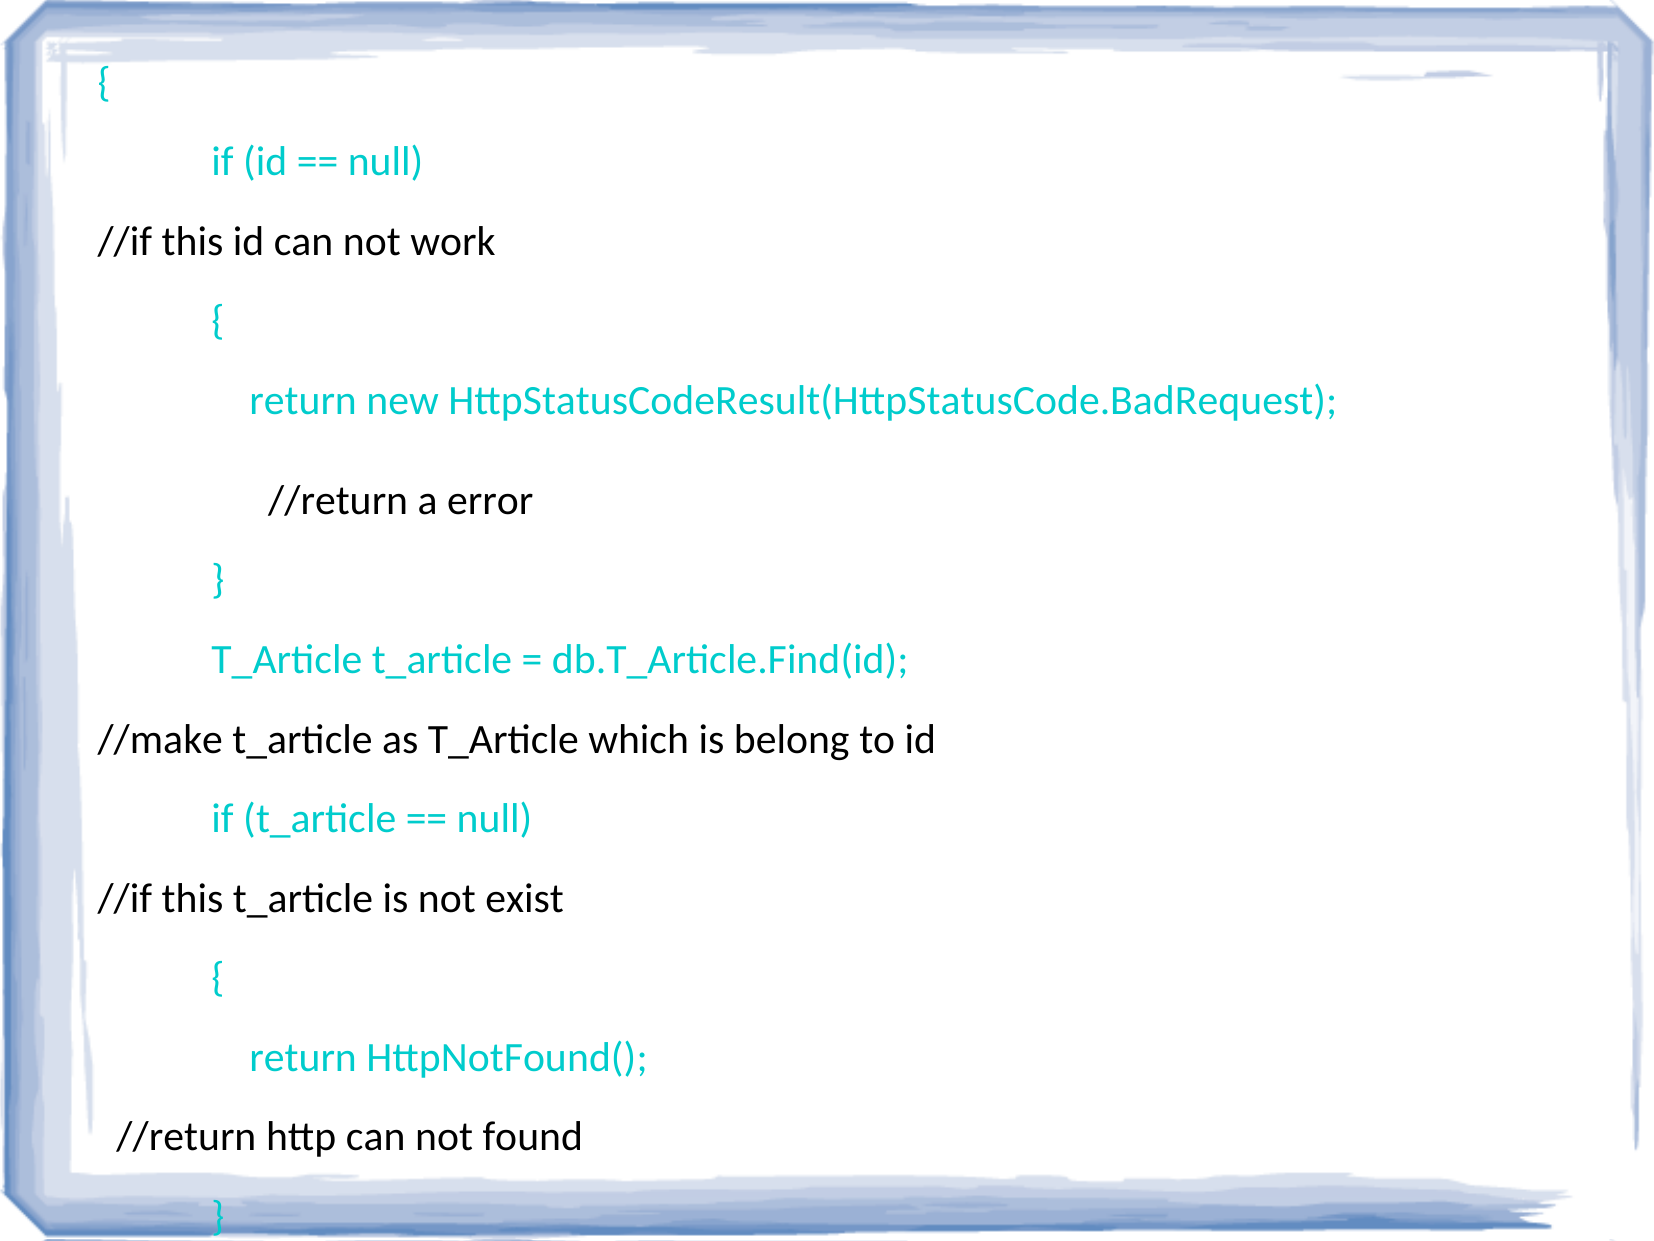

#
{
 if (id == null)
//if this id can not work
 {
 return new HttpStatusCodeResult(HttpStatusCode.BadRequest); //return a error
 }
 T_Article t_article = db.T_Article.Find(id);
//make t_article as T_Article which is belong to id
 if (t_article == null)
//if this t_article is not exist
 {
 return HttpNotFound();
 //return http can not found
 }